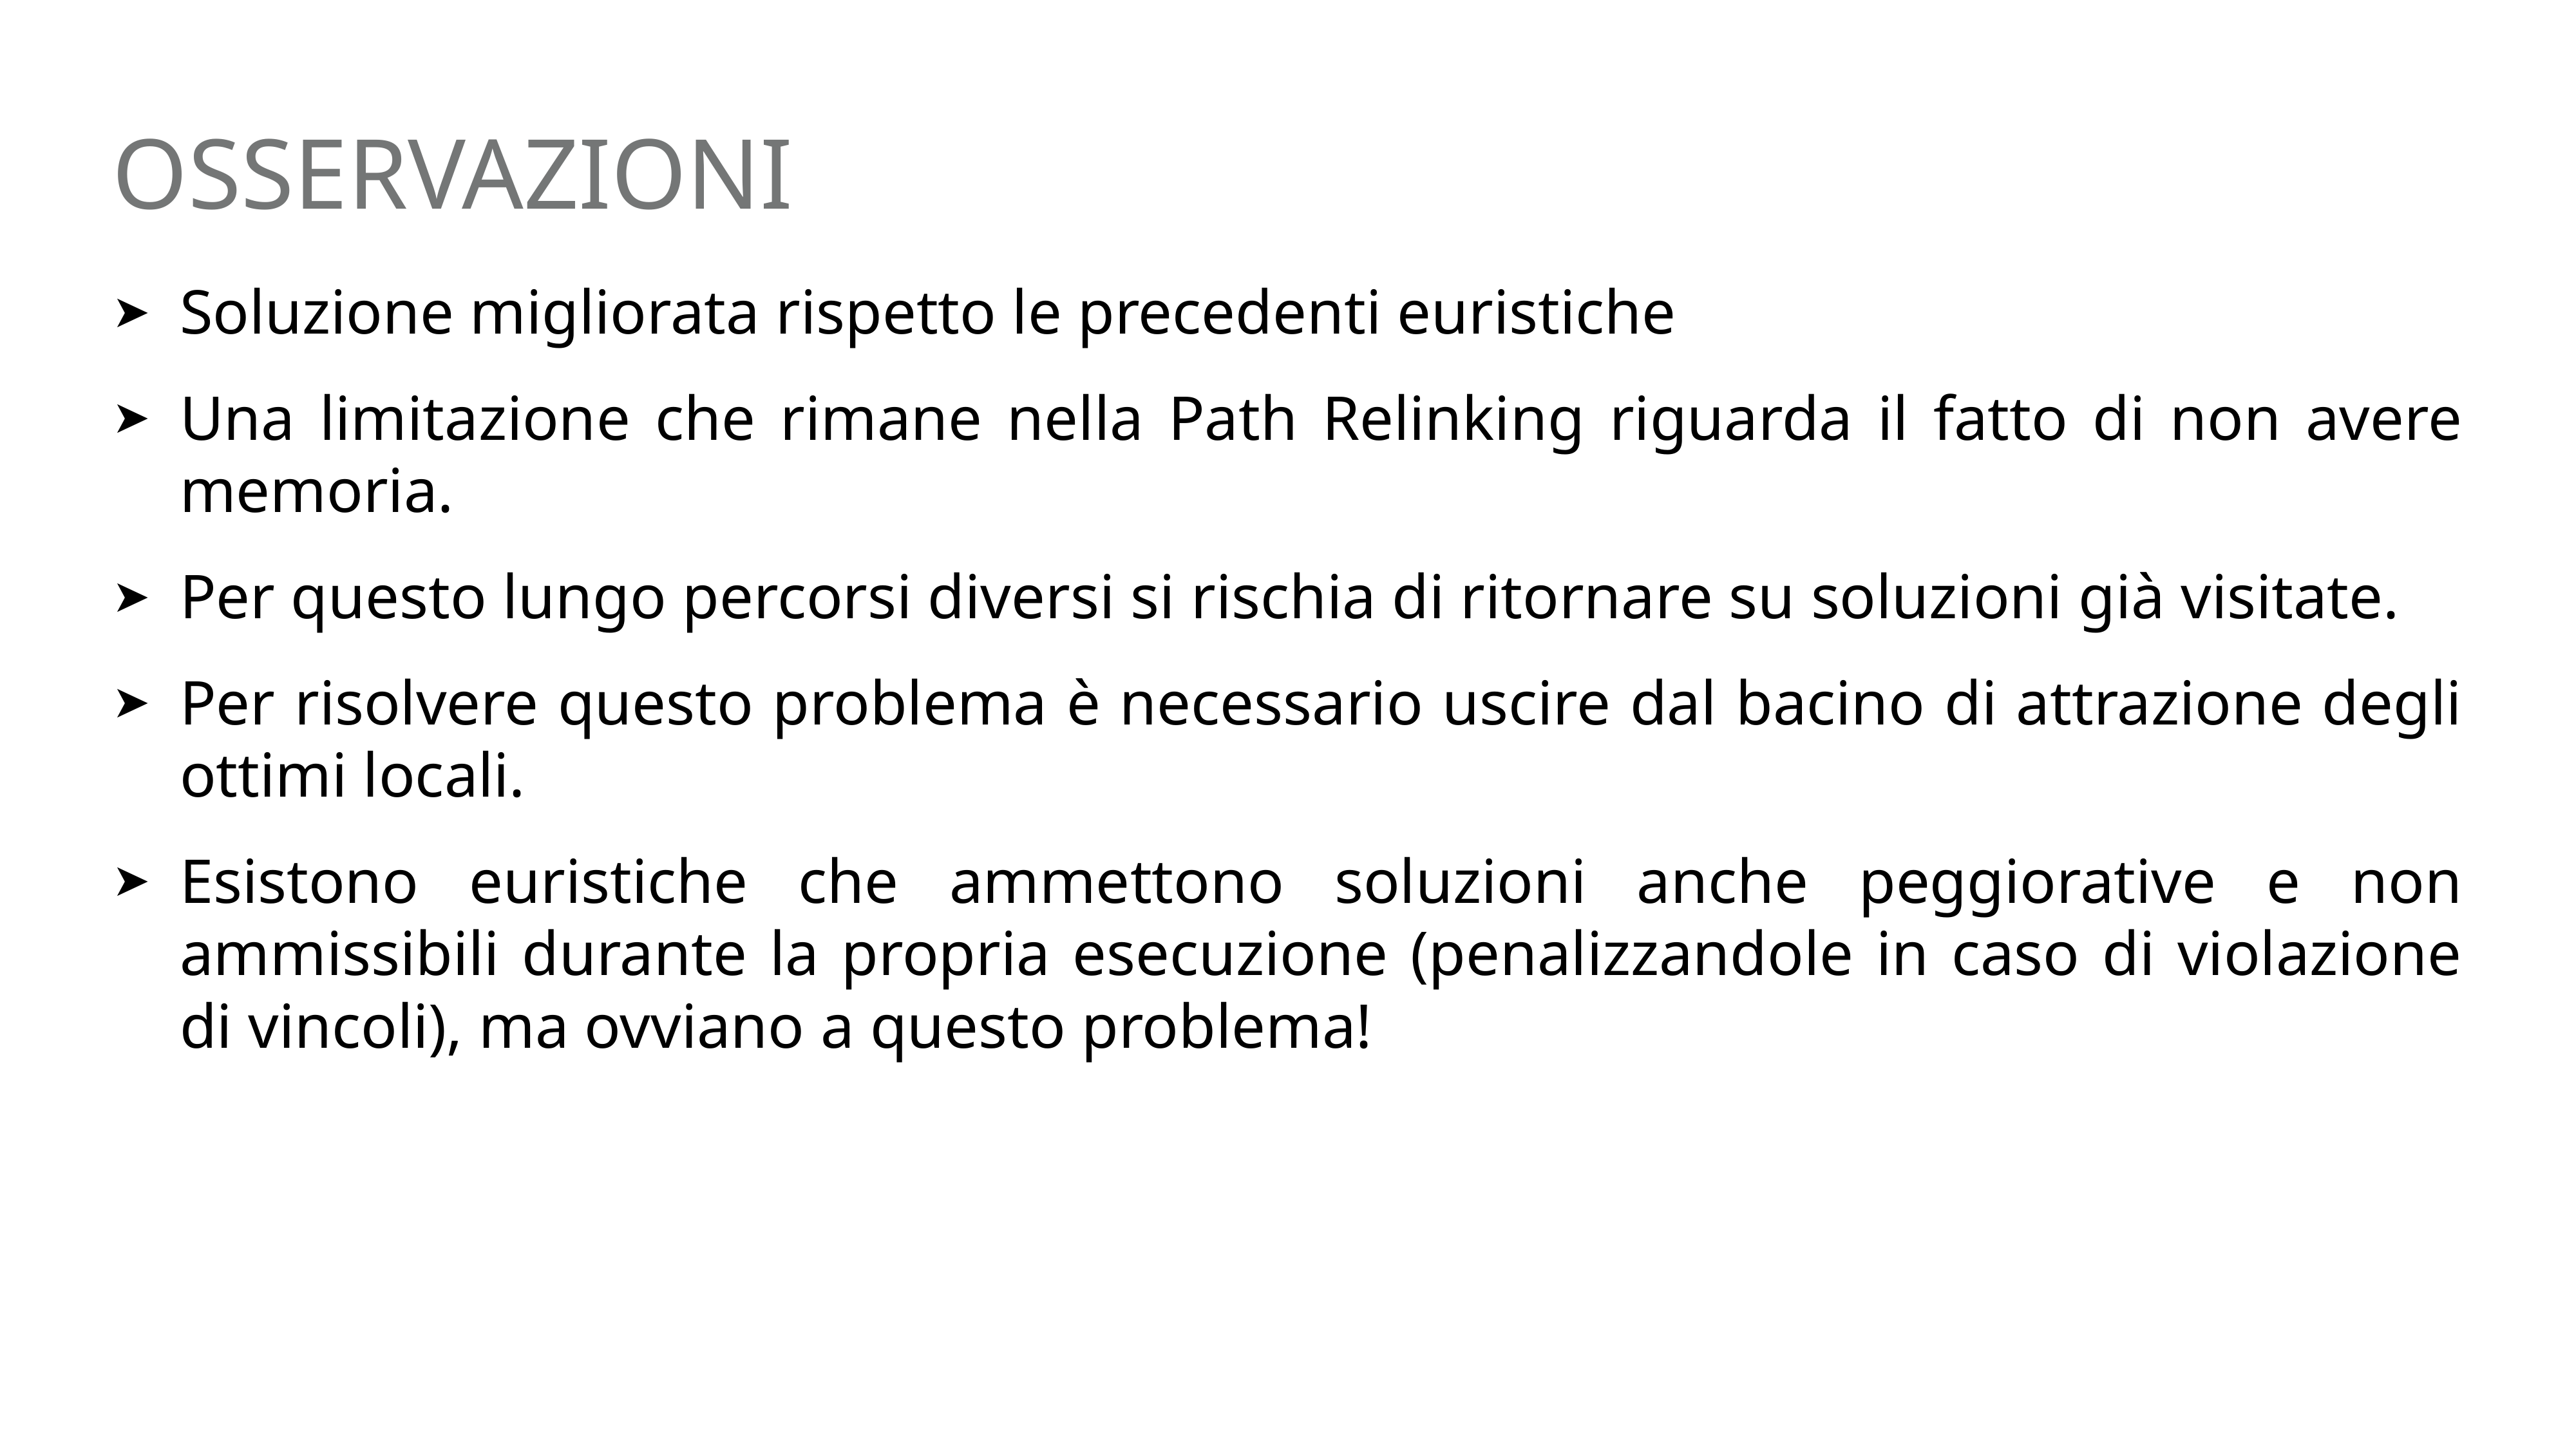

OSSERVAZIONI
#
Soluzione migliorata rispetto le precedenti euristiche
Una limitazione che rimane nella Path Relinking riguarda il fatto di non avere memoria.
Per questo lungo percorsi diversi si rischia di ritornare su soluzioni già visitate.
Per risolvere questo problema è necessario uscire dal bacino di attrazione degli ottimi locali.
Esistono euristiche che ammettono soluzioni anche peggiorative e non ammissibili durante la propria esecuzione (penalizzandole in caso di violazione di vincoli), ma ovviano a questo problema!